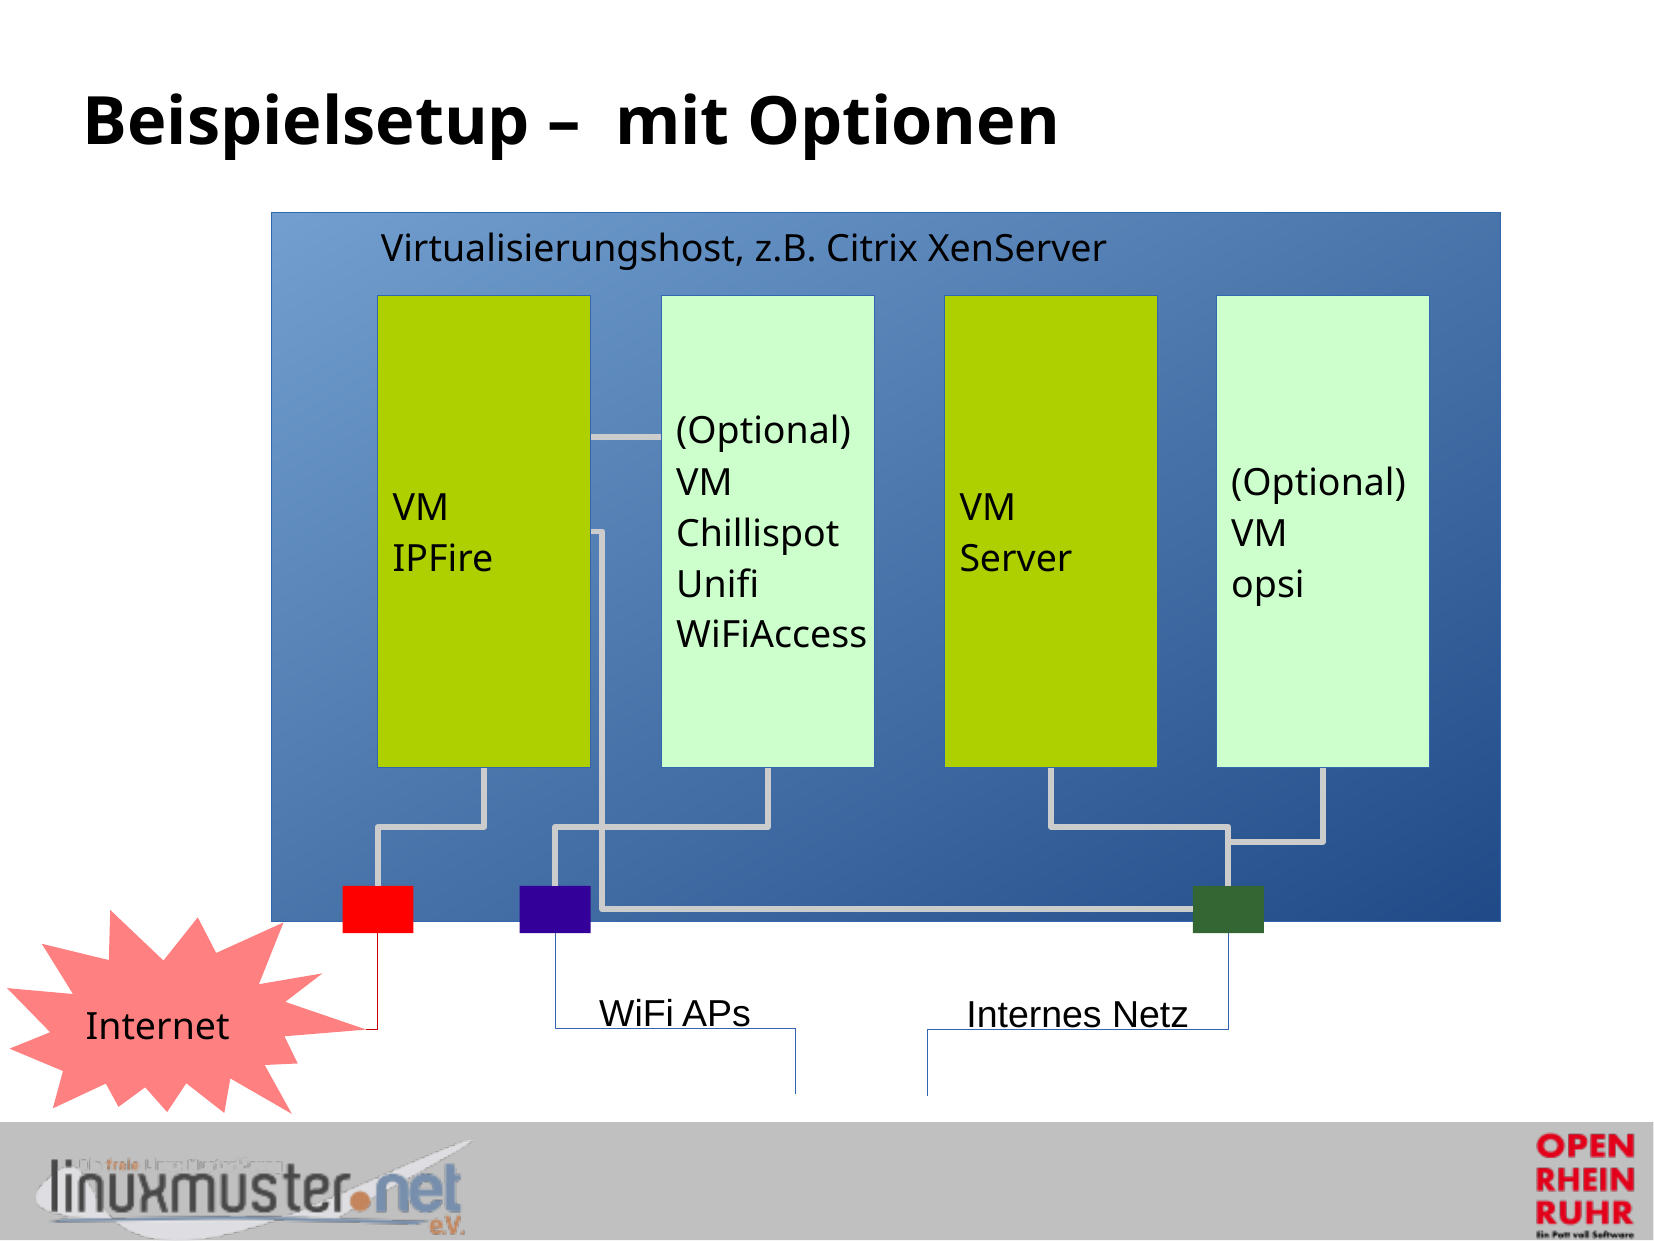

# Beispielsetup – mit Optionen
Virtualisierungshost, z.B. Citrix XenServer
VM
IPFire
(Optional)
VM
Chillispot
Unifi
WiFiAccess
VM
Server
(Optional)
VM
opsi
Internet